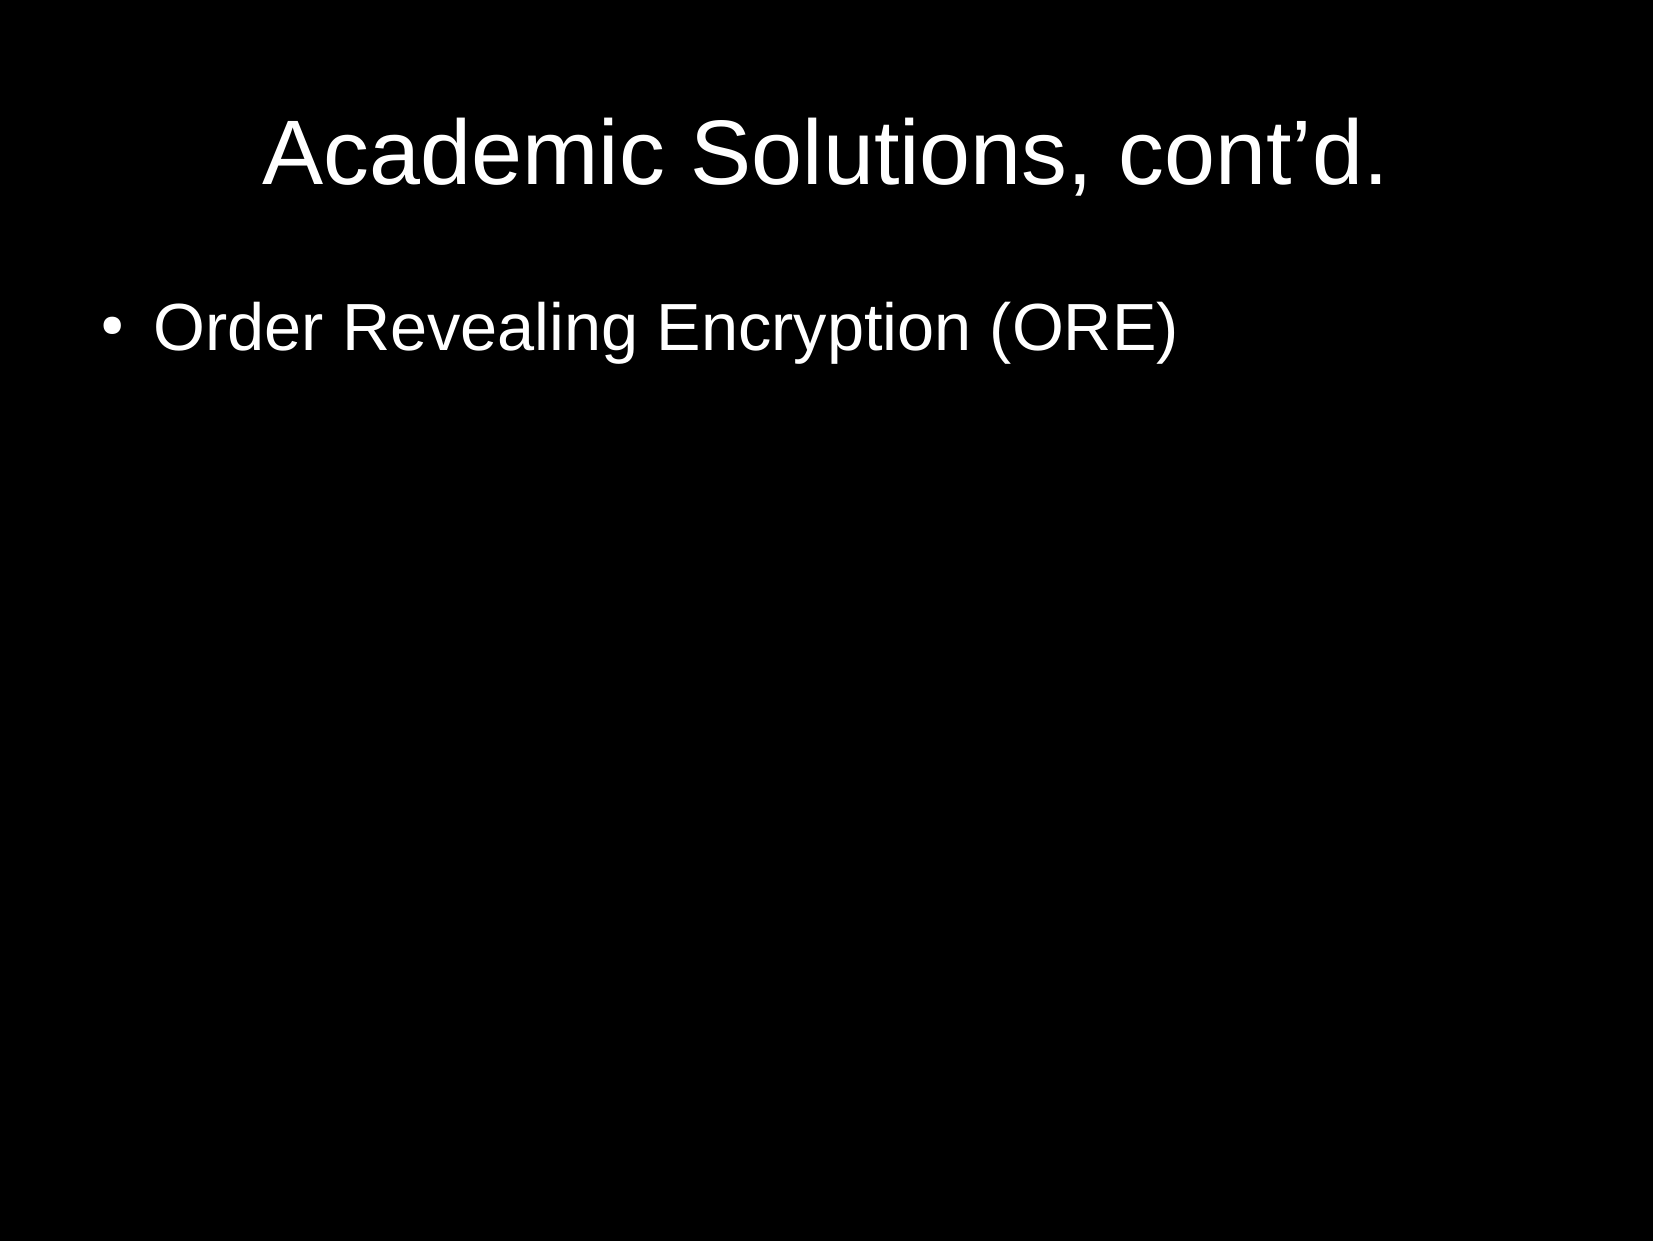

# Academic Solutions, cont’d.
Order Revealing Encryption (ORE)